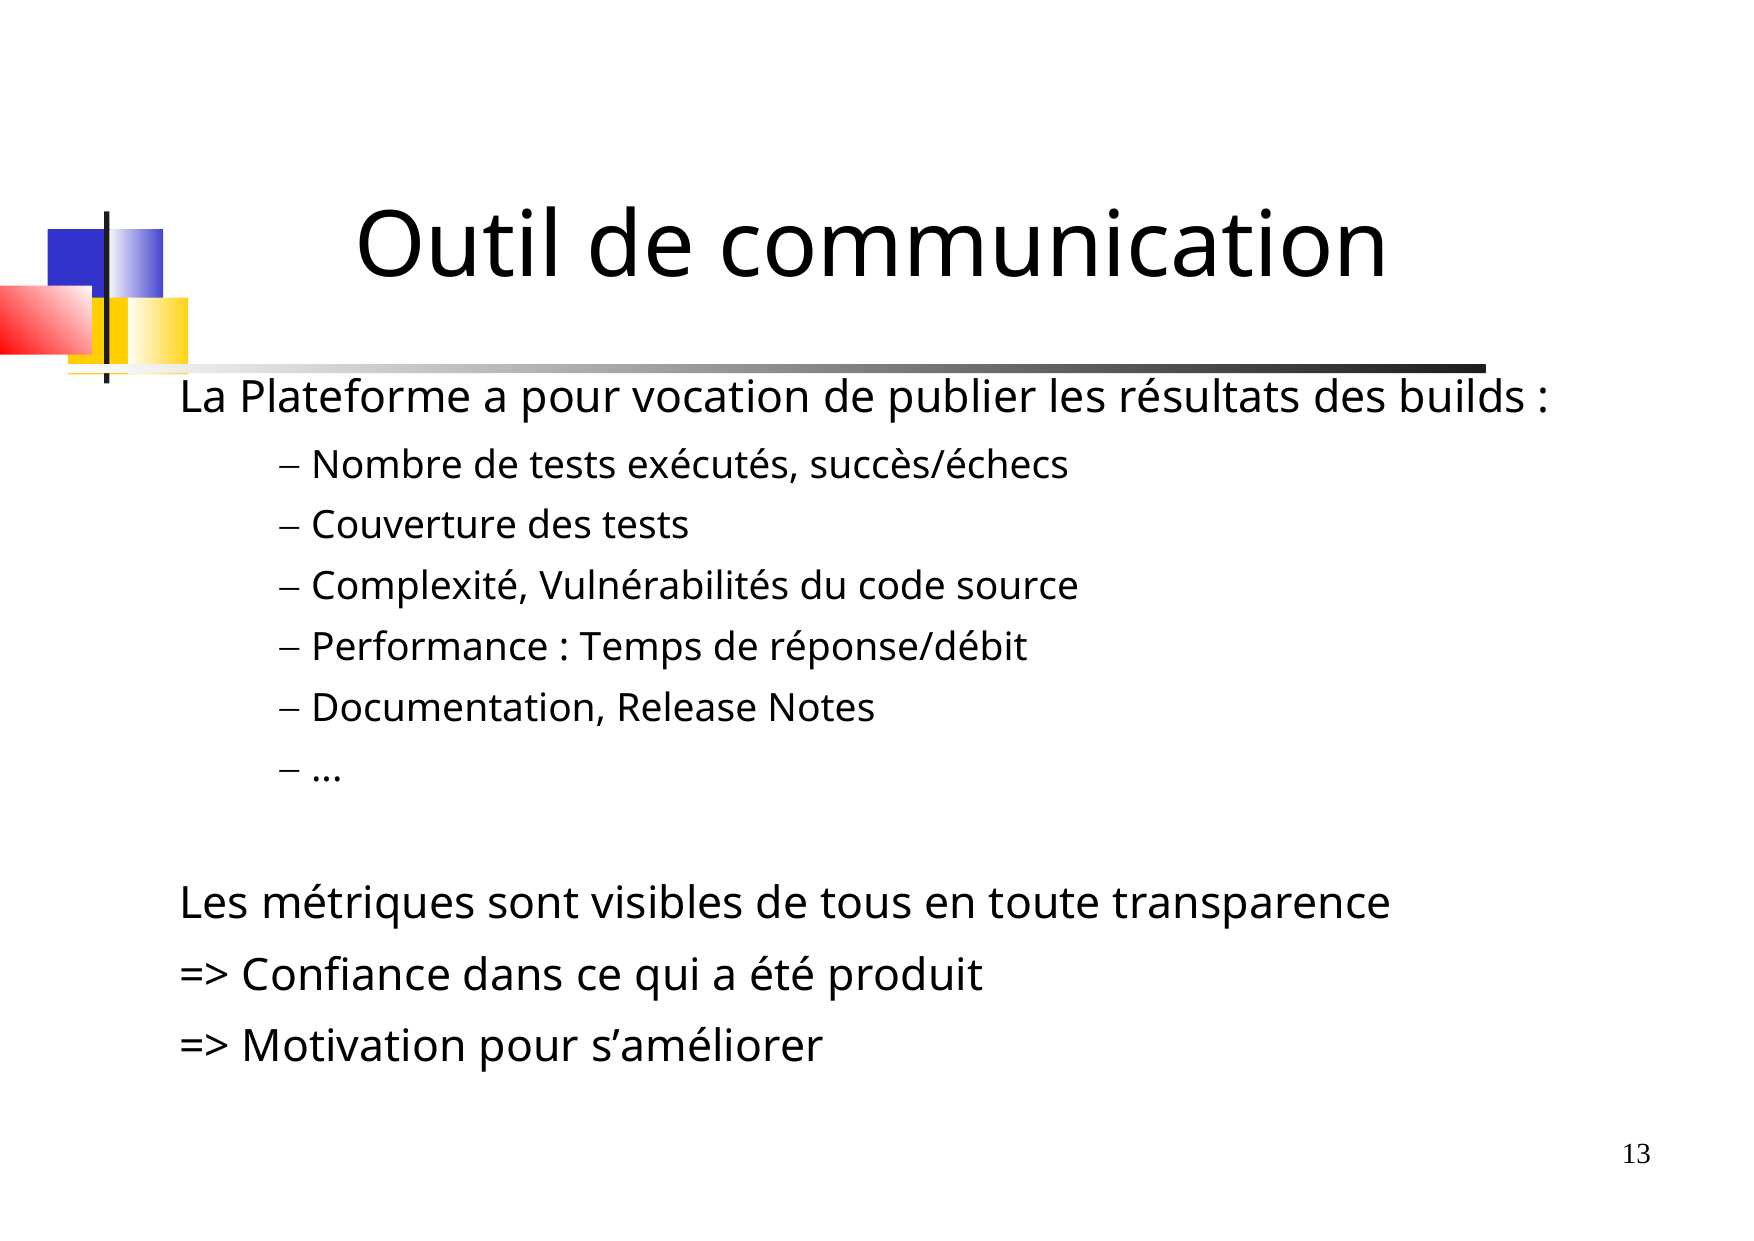

# Outil de communication
La Plateforme a pour vocation de publier les résultats des builds :
Nombre de tests exécutés, succès/échecs
Couverture des tests
Complexité, Vulnérabilités du code source
Performance : Temps de réponse/débit
Documentation, Release Notes
...
Les métriques sont visibles de tous en toute transparence
=> Confiance dans ce qui a été produit
=> Motivation pour s’améliorer